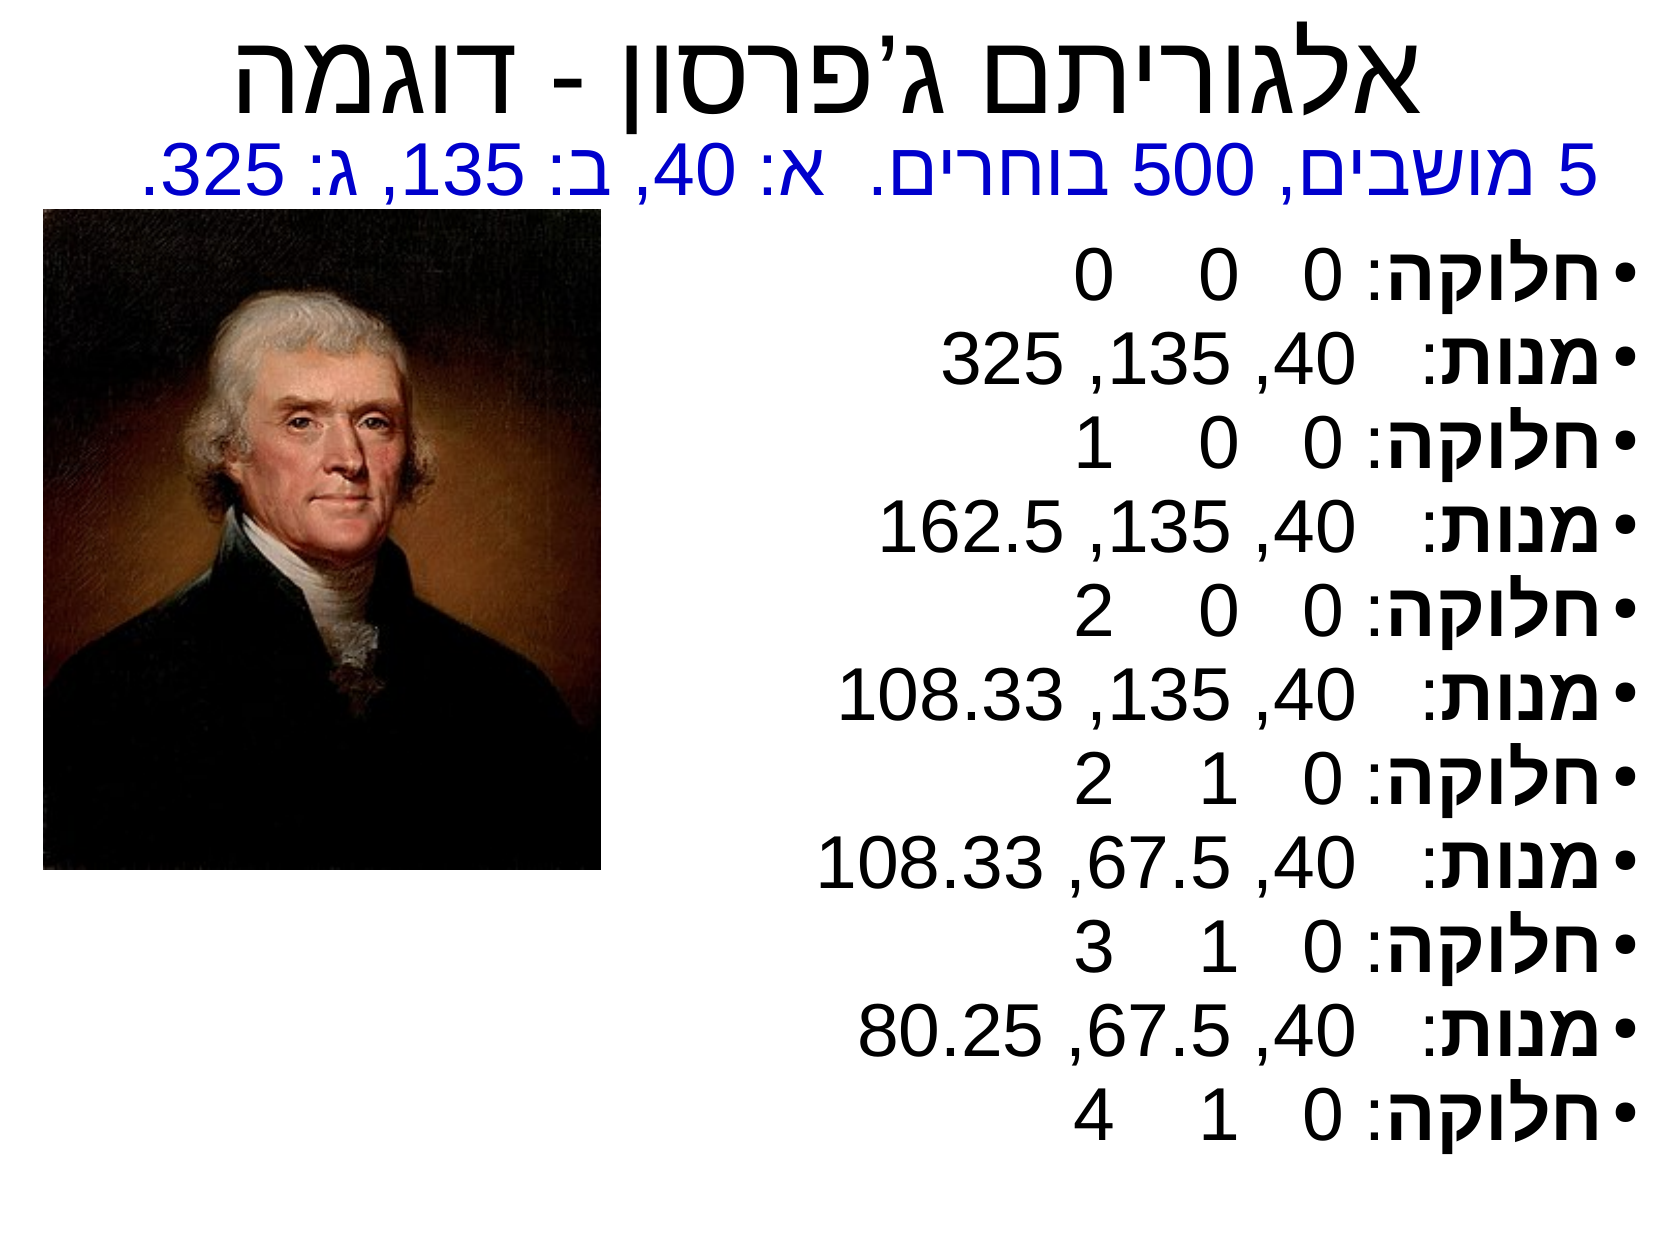

# אלגוריתם ג’פרסון - דוגמה
 5 מושבים, 500 בוחרים. א: 40, ב: 135, ג: 325.
חלוקה: 0 0 0
מנות: 40, 135, 325
חלוקה: 0 0 1
מנות: 40, 135, 162.5
חלוקה: 0 0 2
מנות: 40, 135, 108.33
חלוקה: 0 1 2
מנות: 40, 67.5, 108.33
חלוקה: 0 1 3
מנות: 40, 67.5, 80.25
חלוקה: 0 1 4